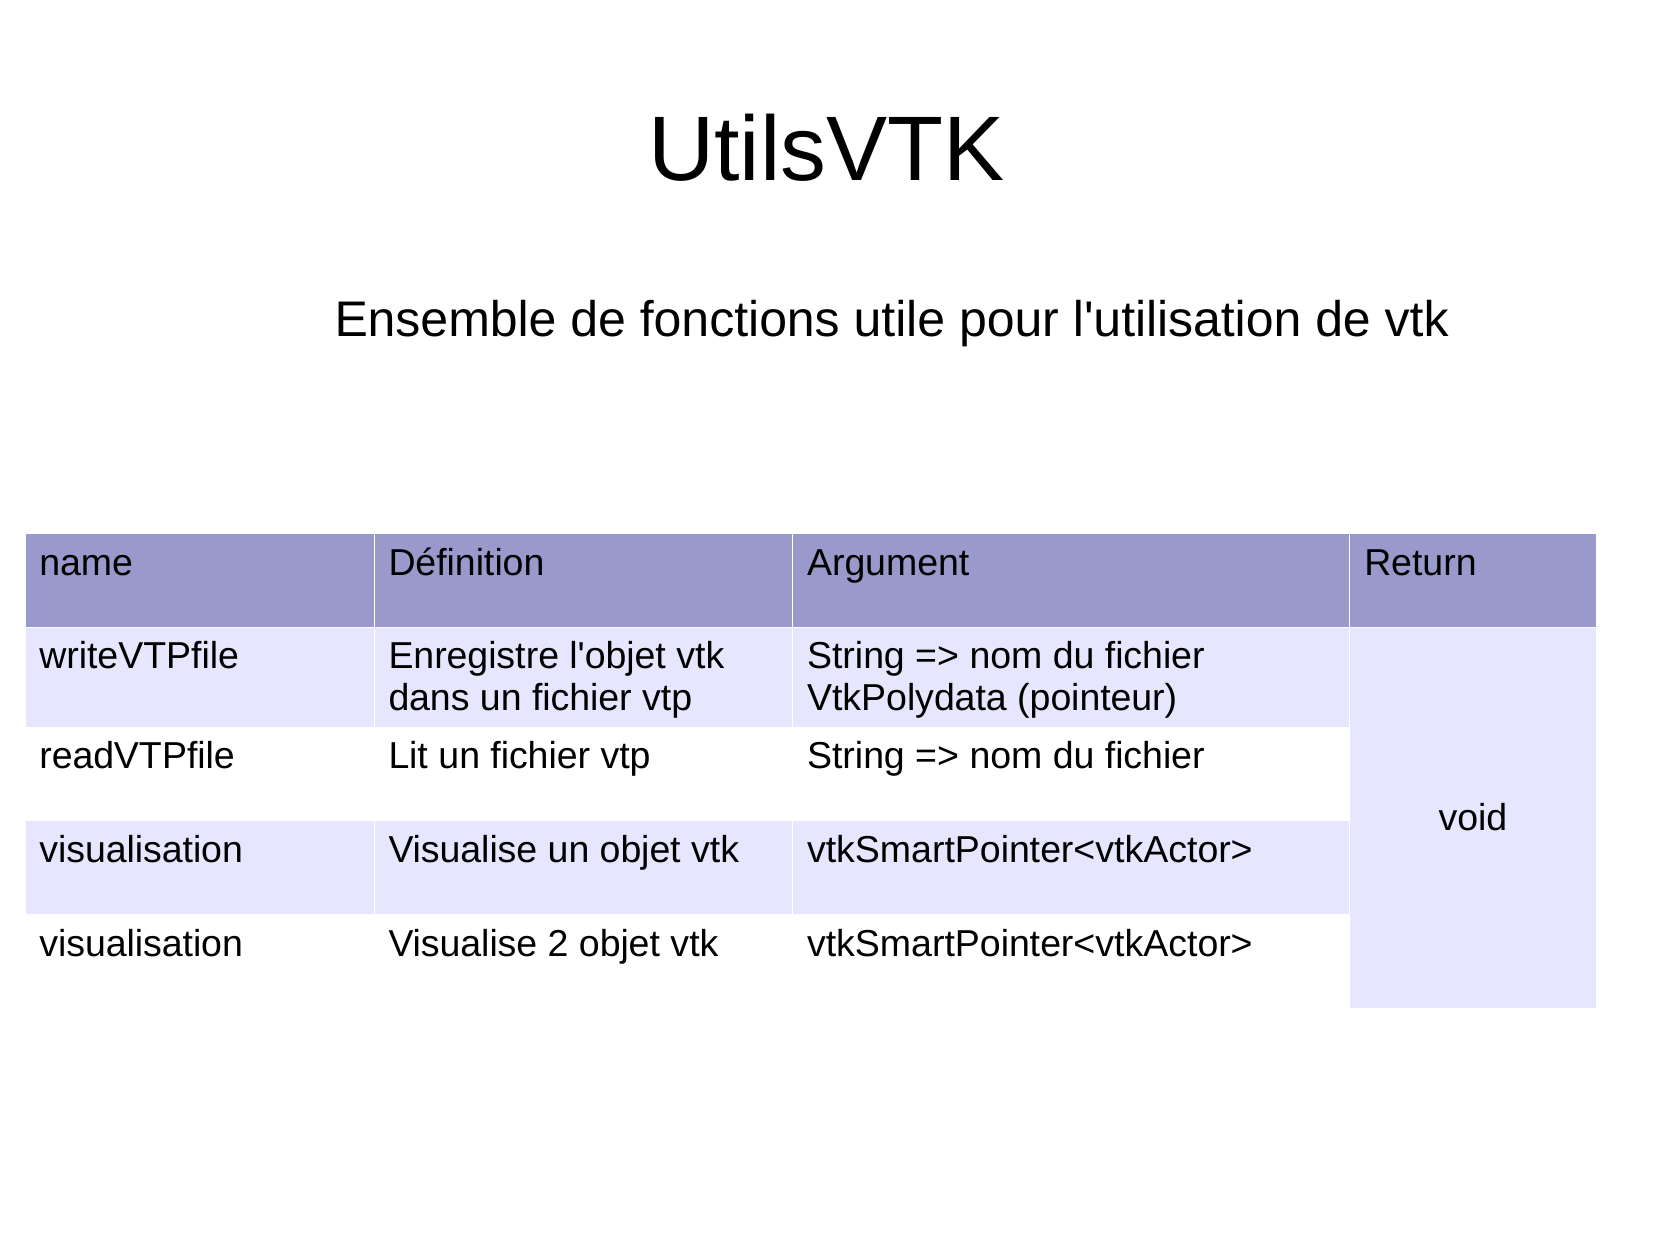

# UtilsVTK
Ensemble de fonctions utile pour l'utilisation de vtk
| name | Définition | Argument | Return |
| --- | --- | --- | --- |
| writeVTPfile | Enregistre l'objet vtk dans un fichier vtp | String => nom du fichier VtkPolydata (pointeur) | void |
| readVTPfile | Lit un fichier vtp | String => nom du fichier | |
| visualisation | Visualise un objet vtk | vtkSmartPointer<vtkActor> | |
| visualisation | Visualise 2 objet vtk | vtkSmartPointer<vtkActor> | |